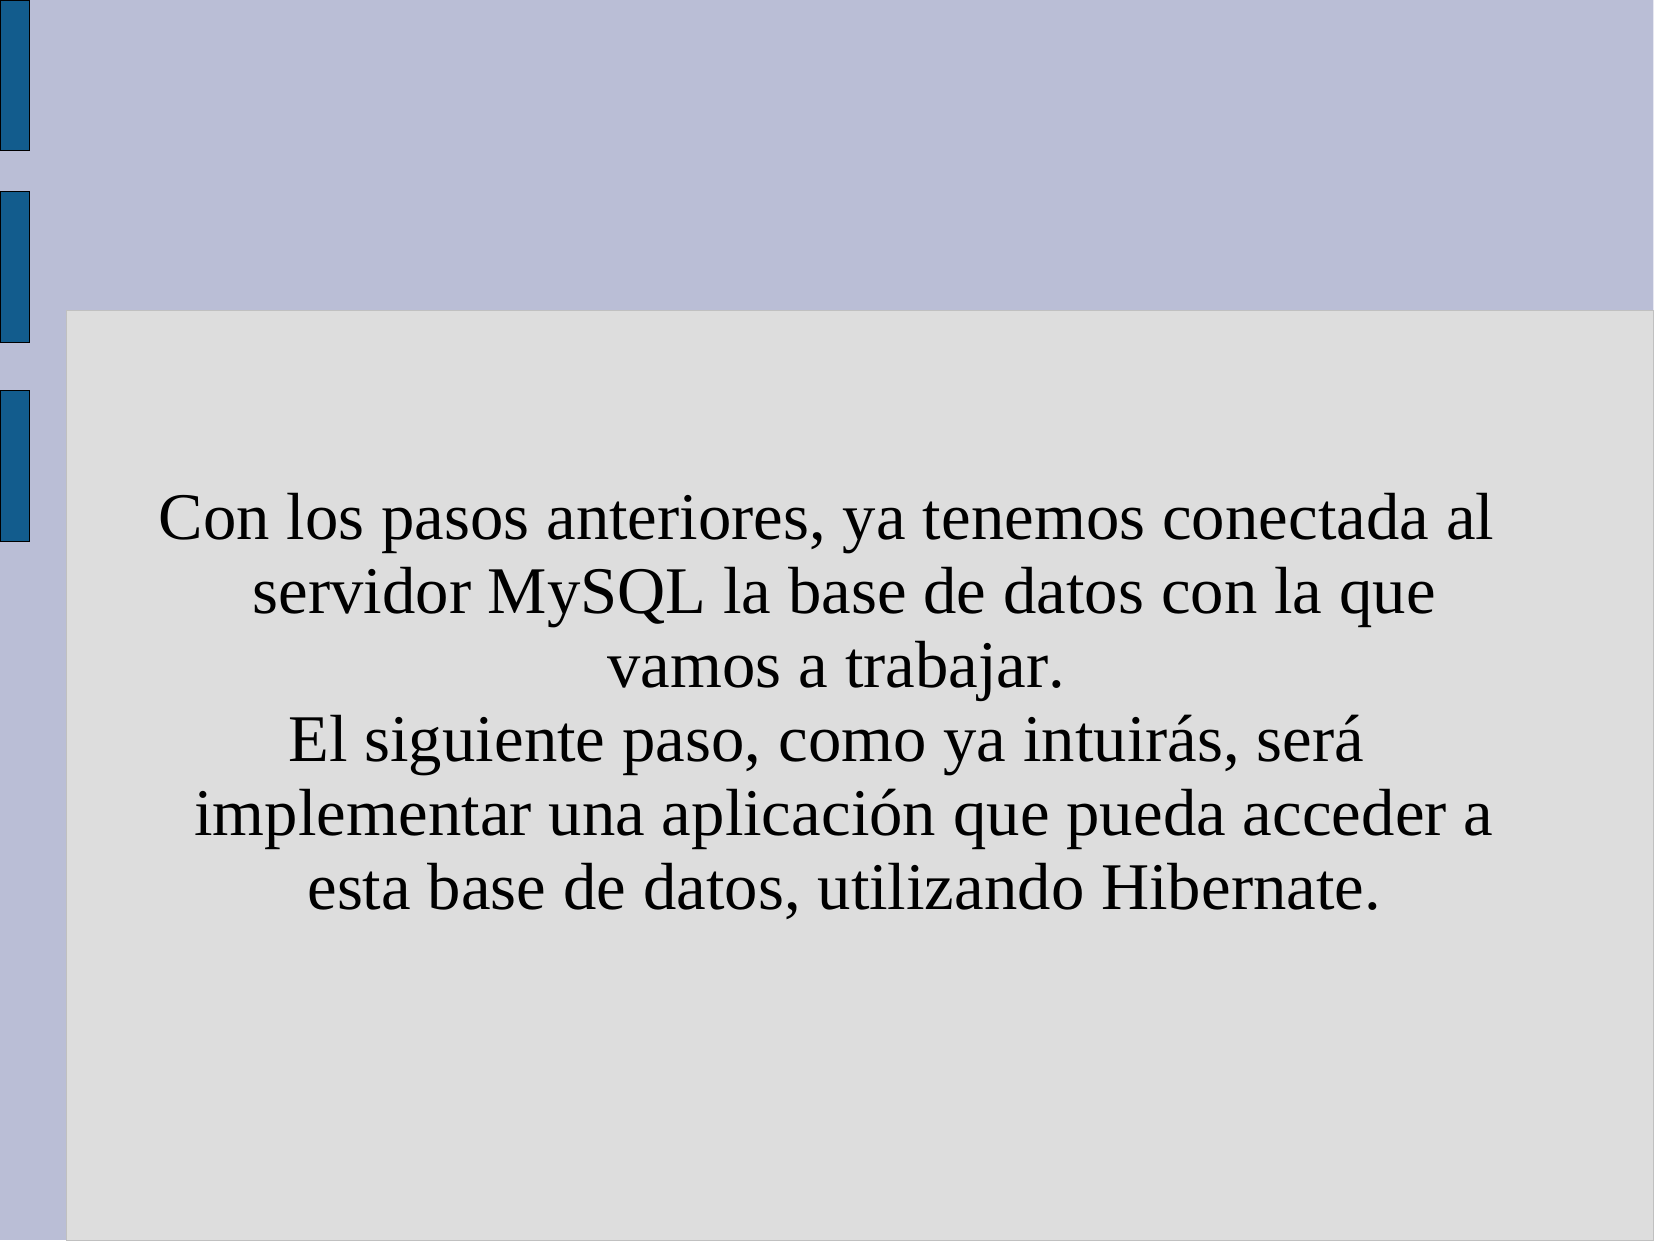

#
Con los pasos anteriores, ya tenemos conectada al servidor MySQL la base de datos con la que vamos a trabajar.
El siguiente paso, como ya intuirás, será implementar una aplicación que pueda acceder a esta base de datos, utilizando Hibernate.